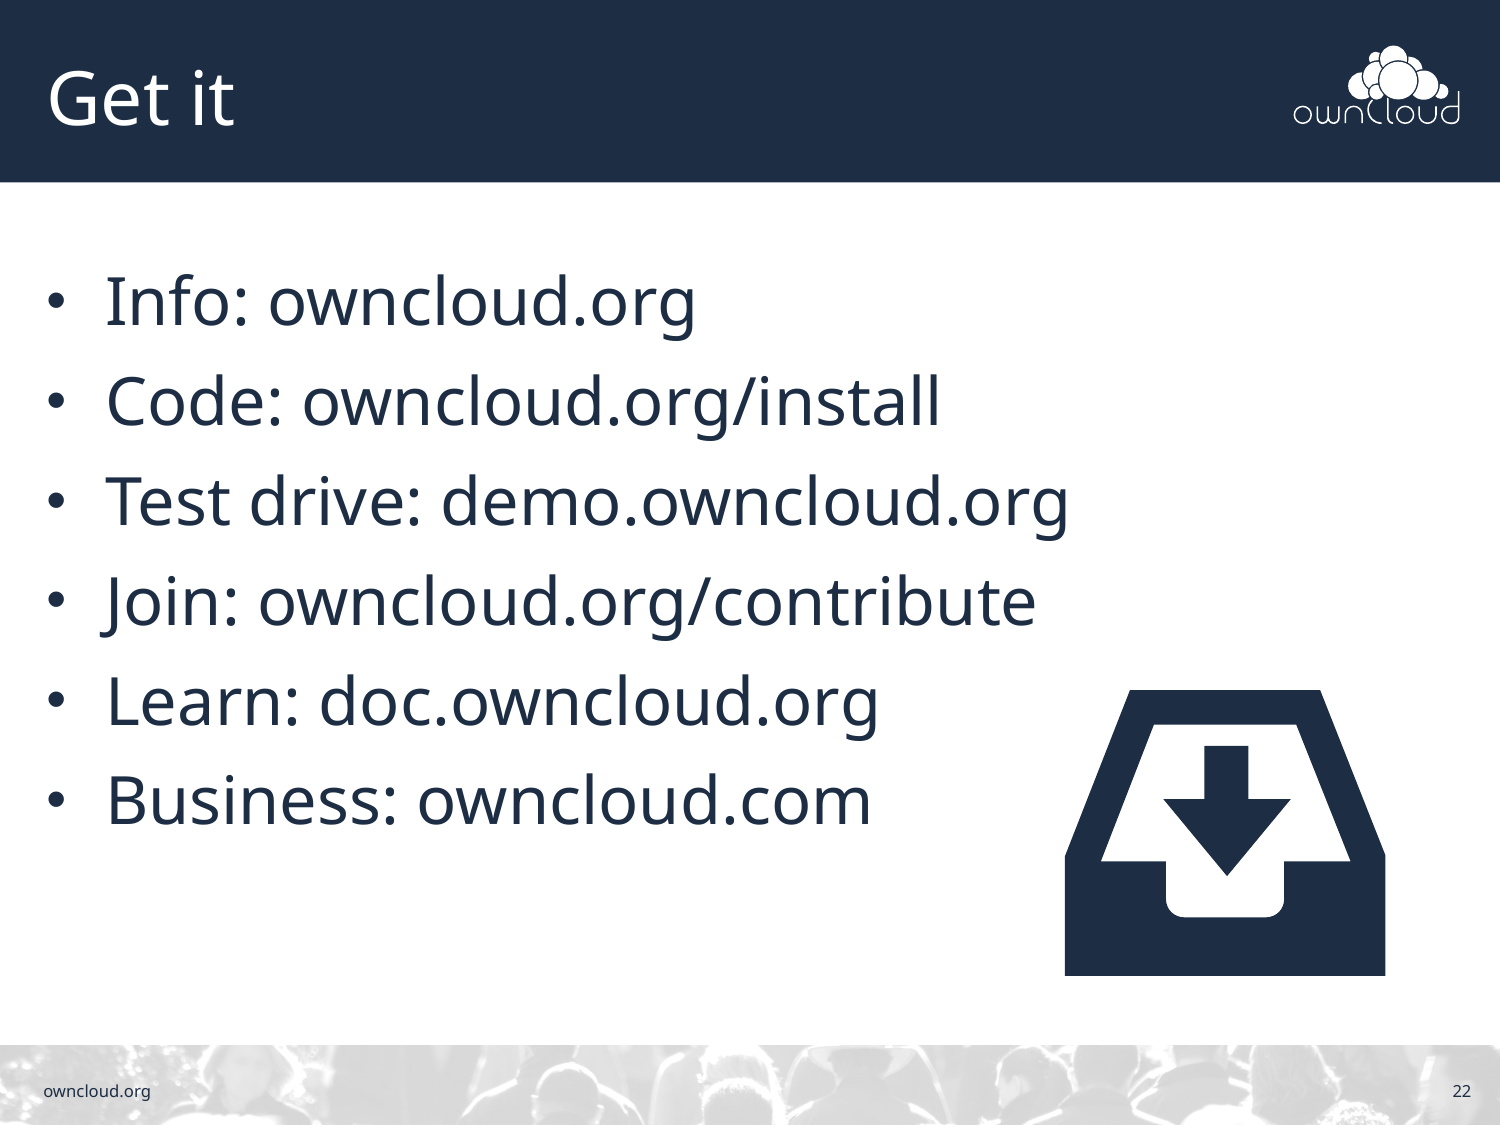

# Get it
Info: owncloud.org
Code: owncloud.org/install
Test drive: demo.owncloud.org
Join: owncloud.org/contribute
Learn: doc.owncloud.org
Business: owncloud.com